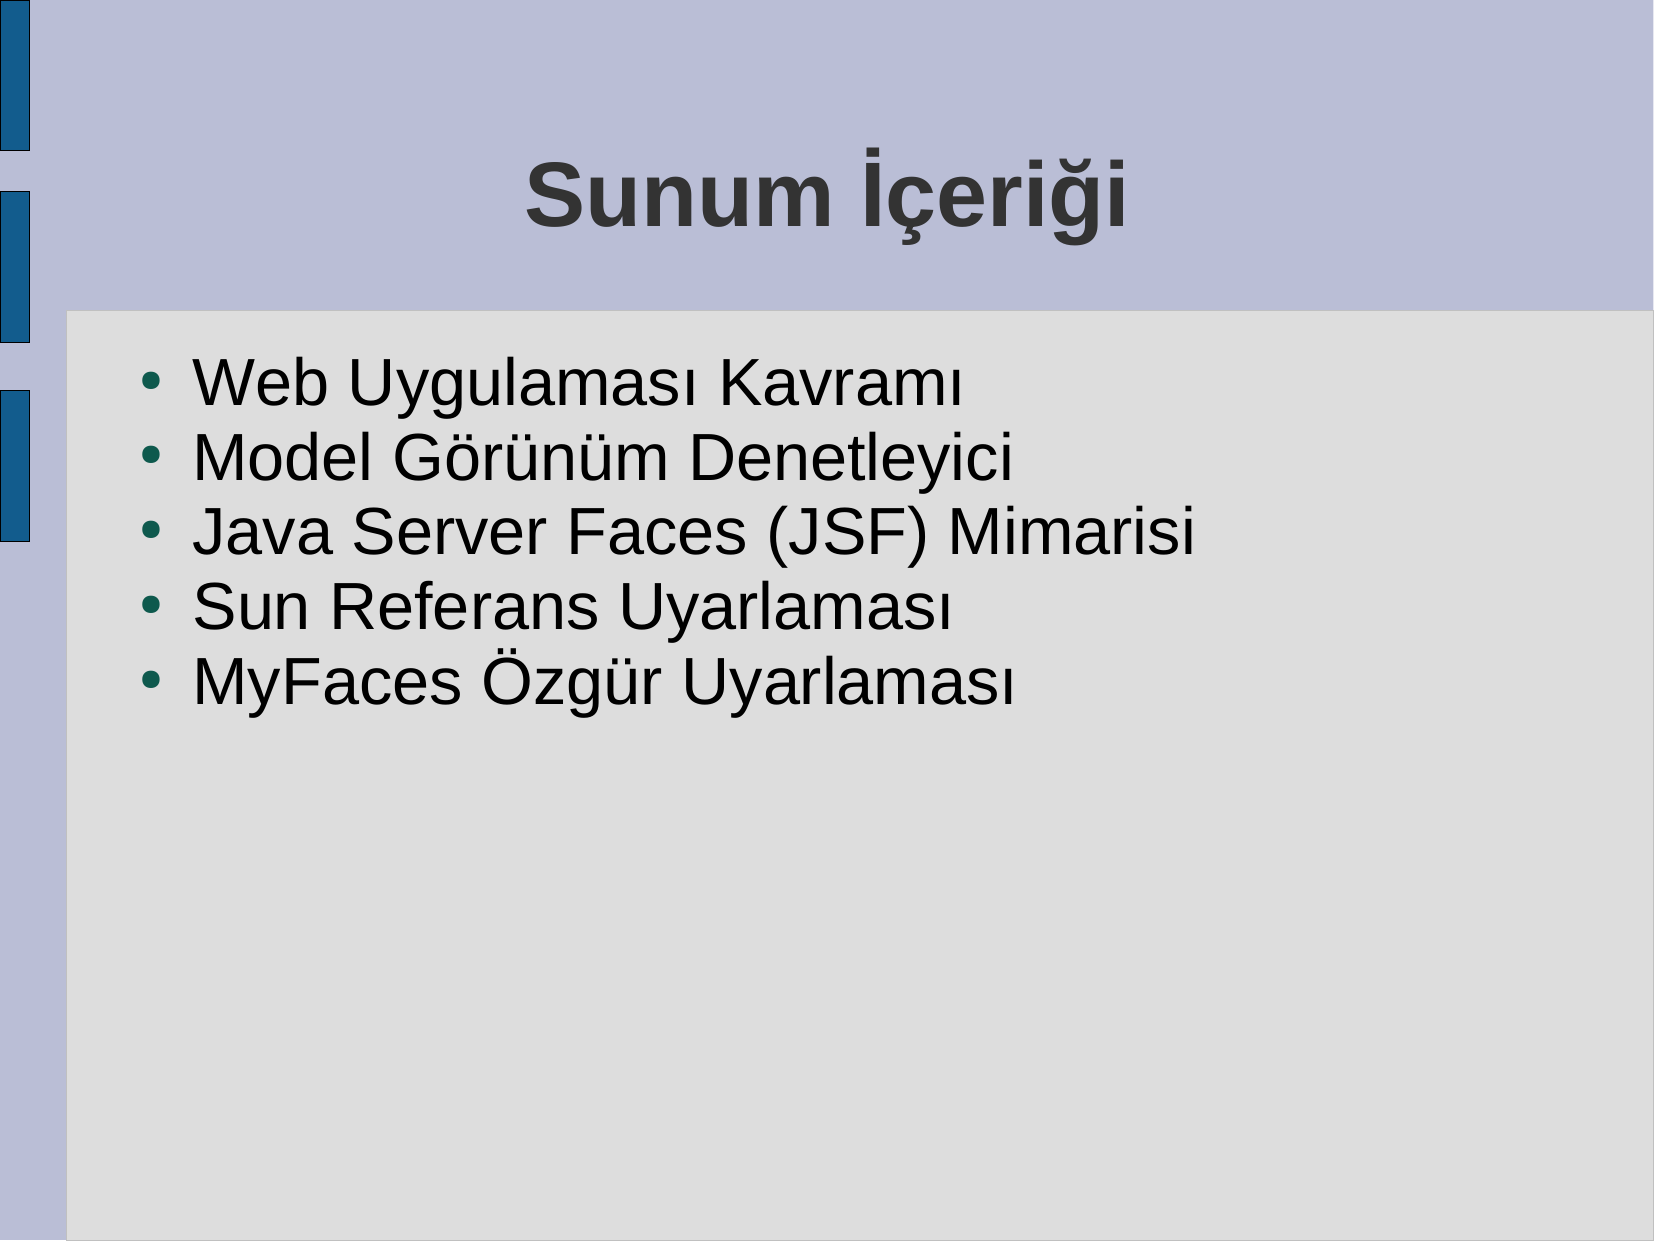

# Sunum İçeriği
Web Uygulaması Kavramı
Model Görünüm Denetleyici
Java Server Faces (JSF) Mimarisi
Sun Referans Uyarlaması
MyFaces Özgür Uyarlaması